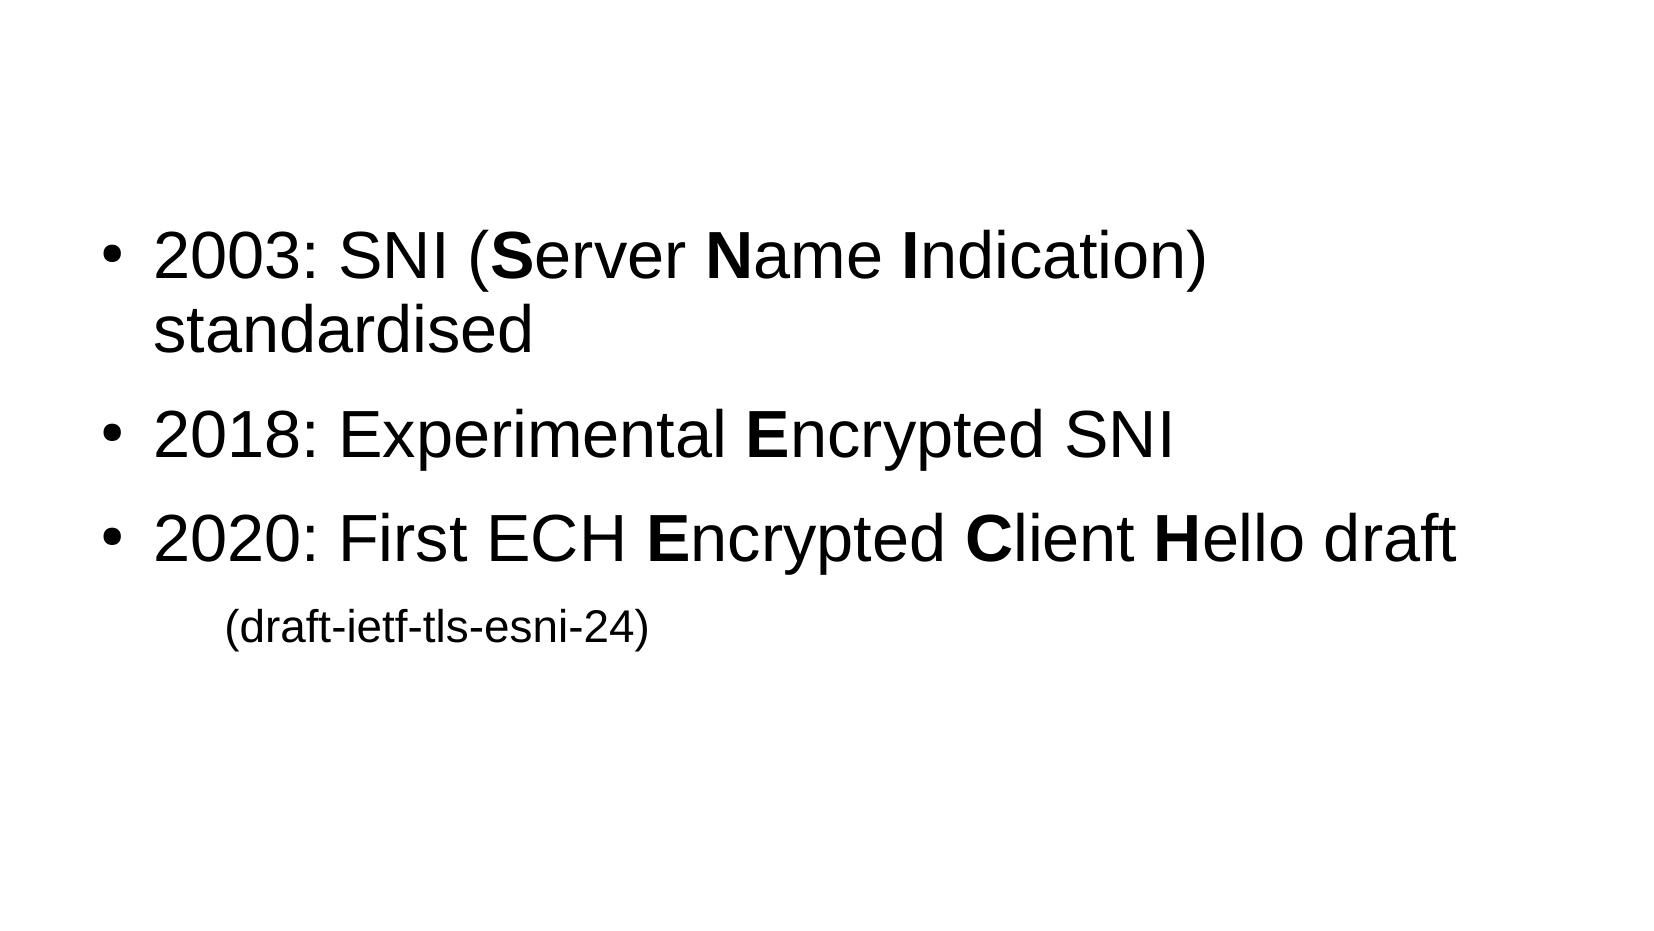

#
2003: SNI (Server Name Indication) standardised
2018: Experimental Encrypted SNI
2020: First ECH Encrypted Client Hello draft
(draft-ietf-tls-esni-24)